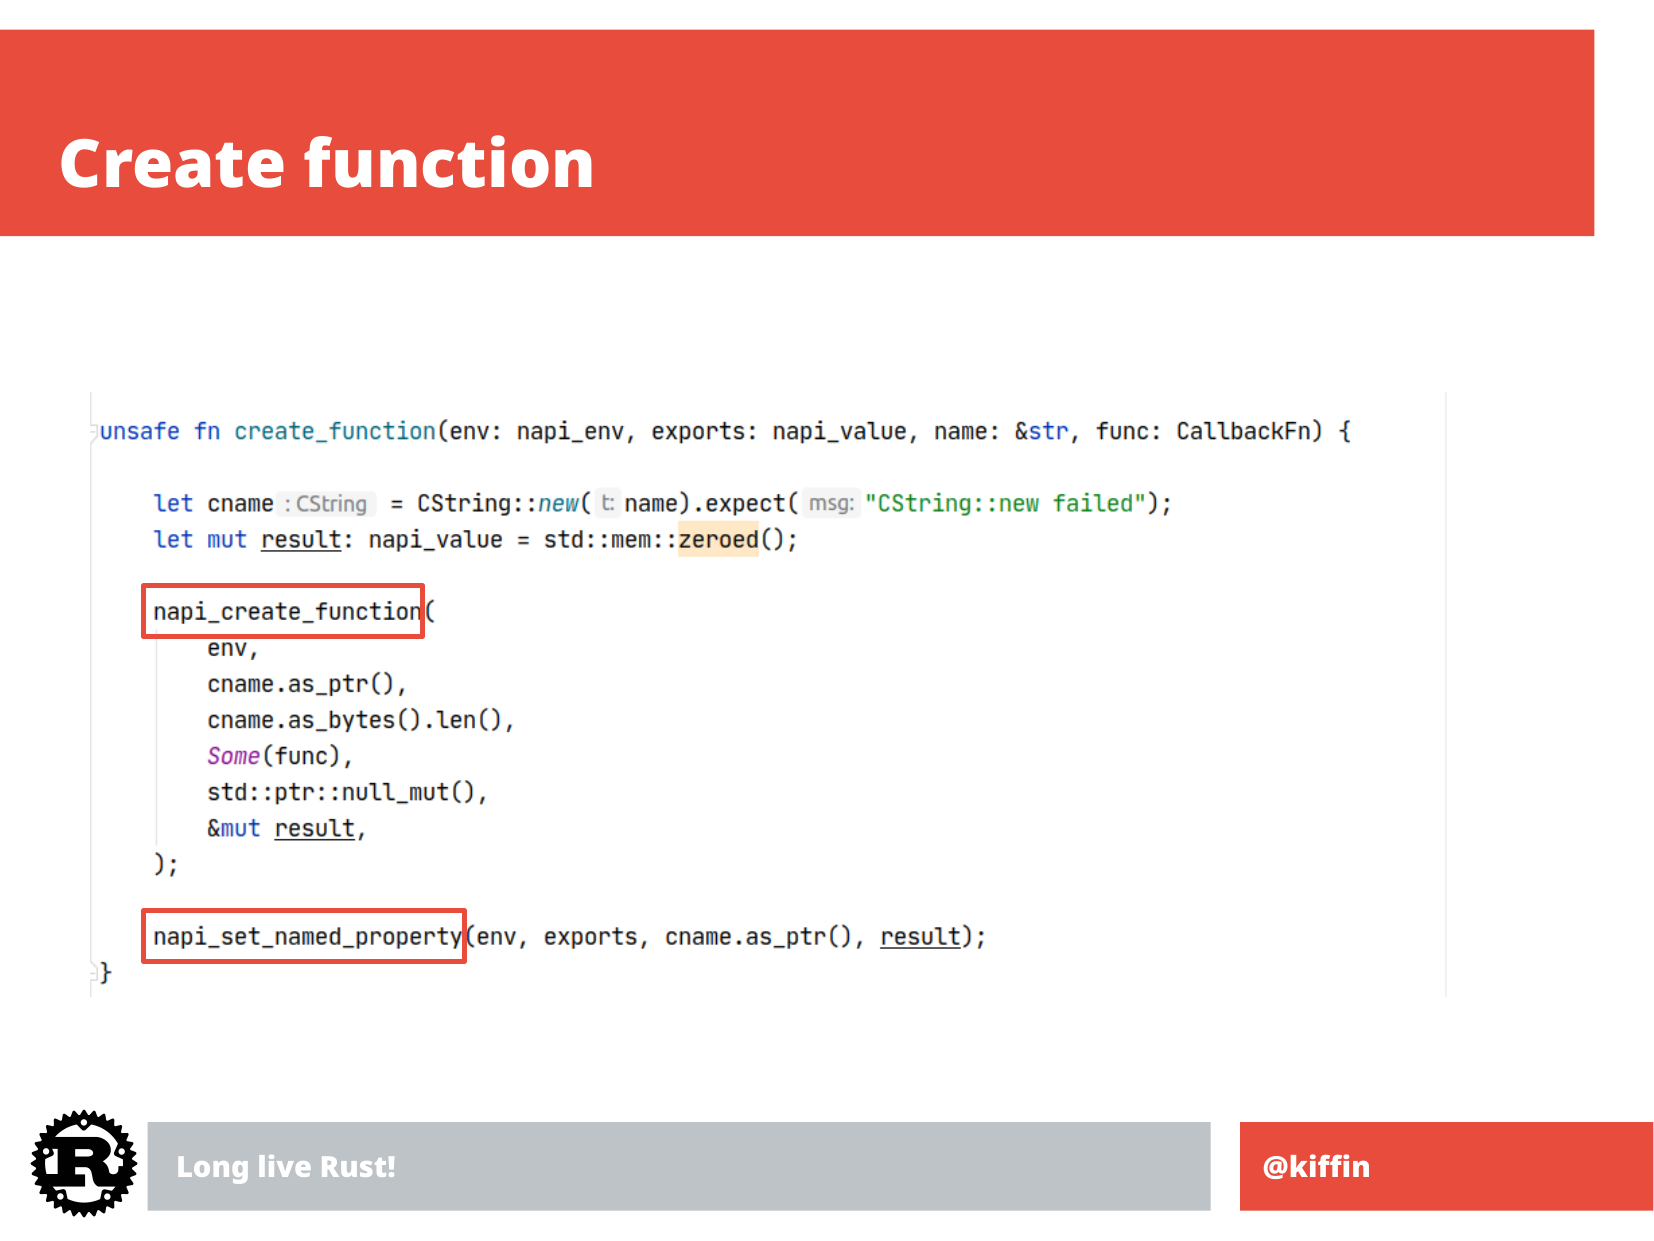

# Create function
Long live Rust!
@kiffin